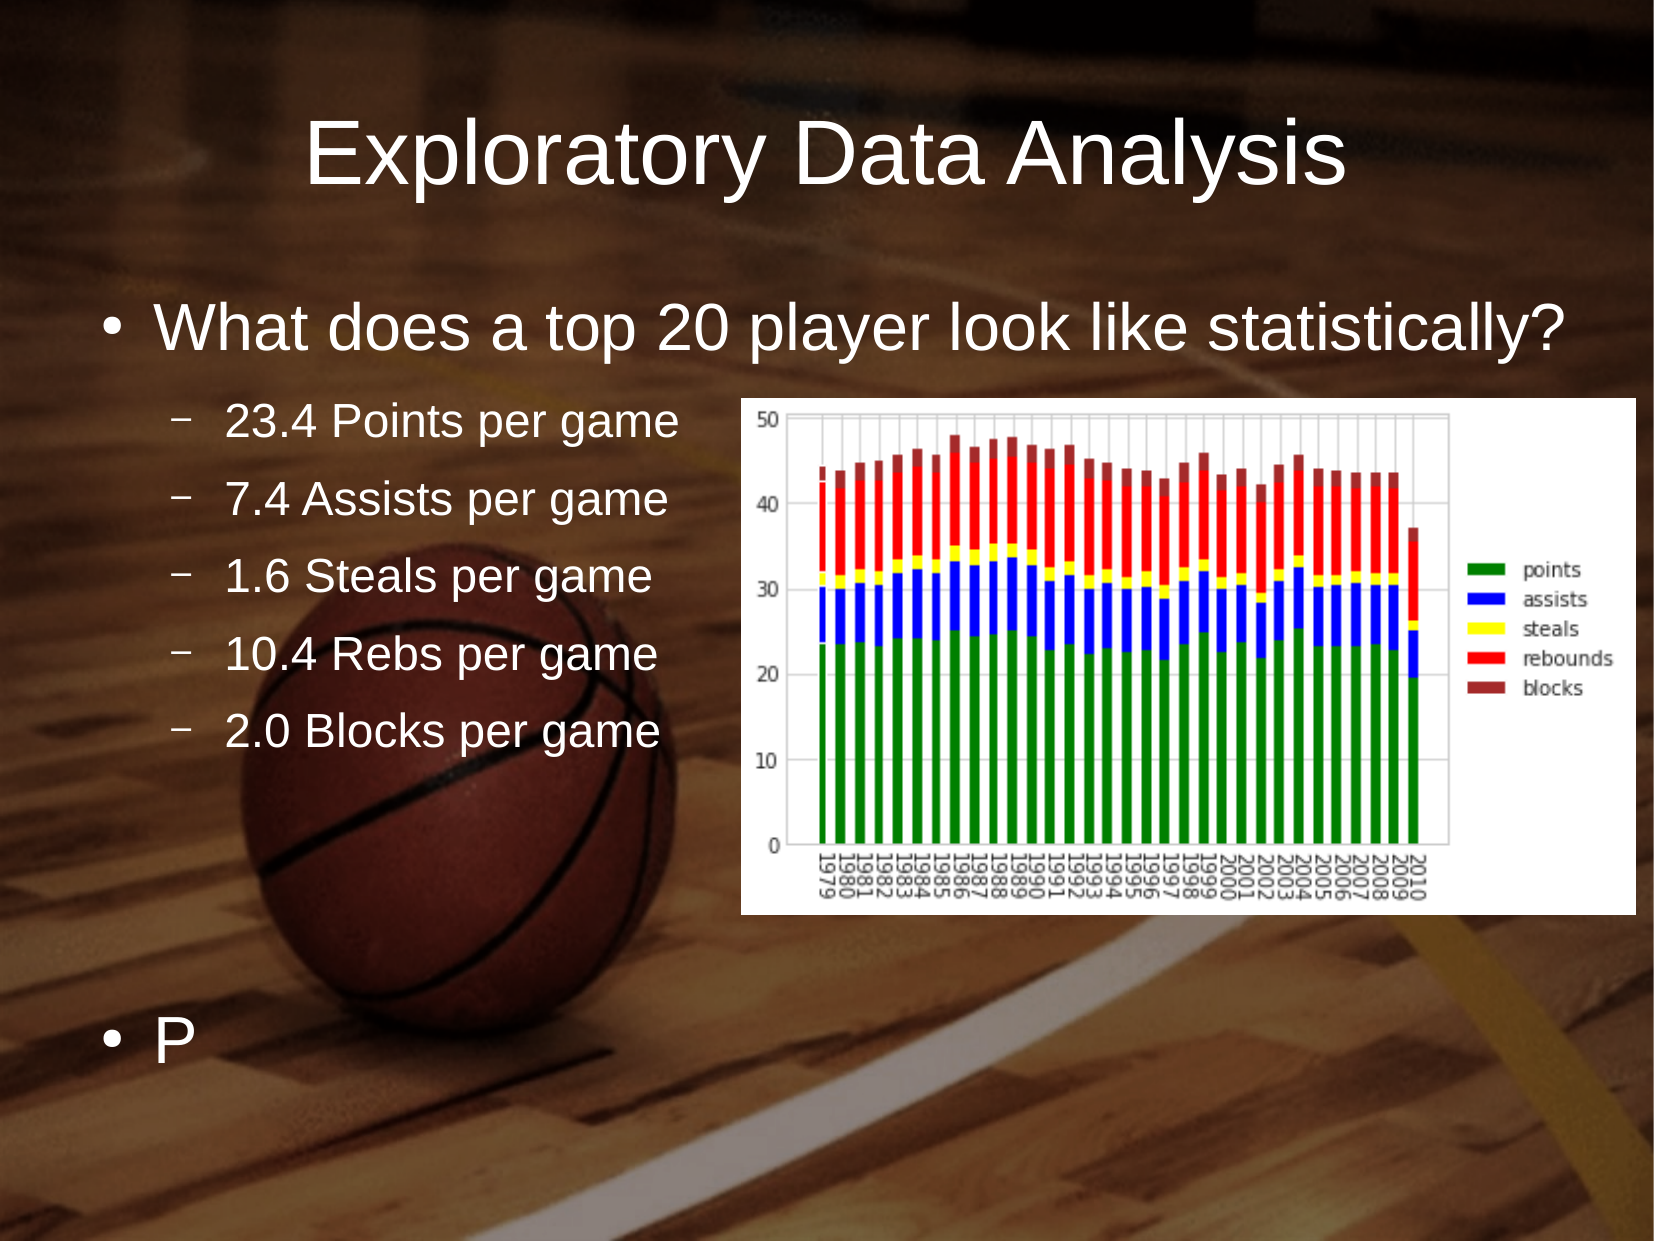

# Exploratory Data Analysis
What does a top 20 player look like statistically?
23.4 Points per game
7.4 Assists per game
1.6 Steals per game
10.4 Rebs per game
2.0 Blocks per game
P